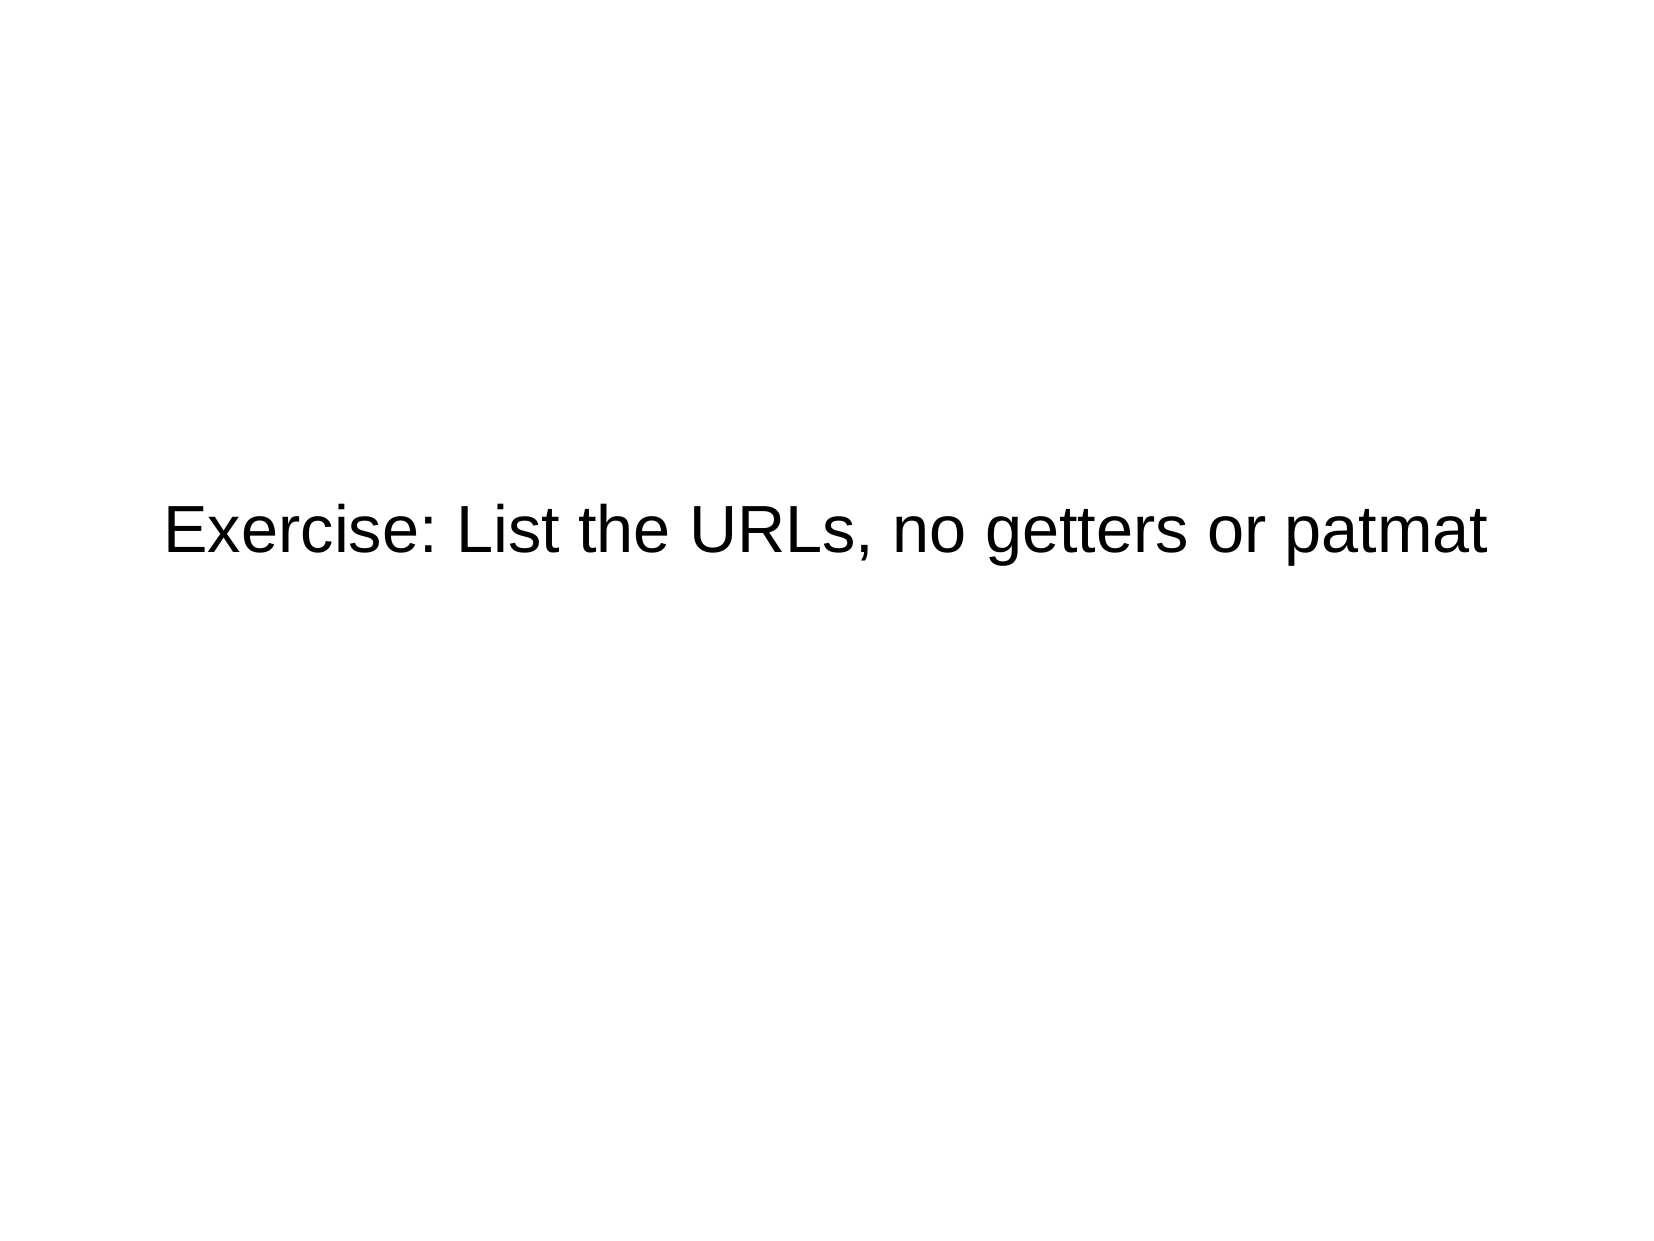

# Exercise: List the URLs, no getters or patmat